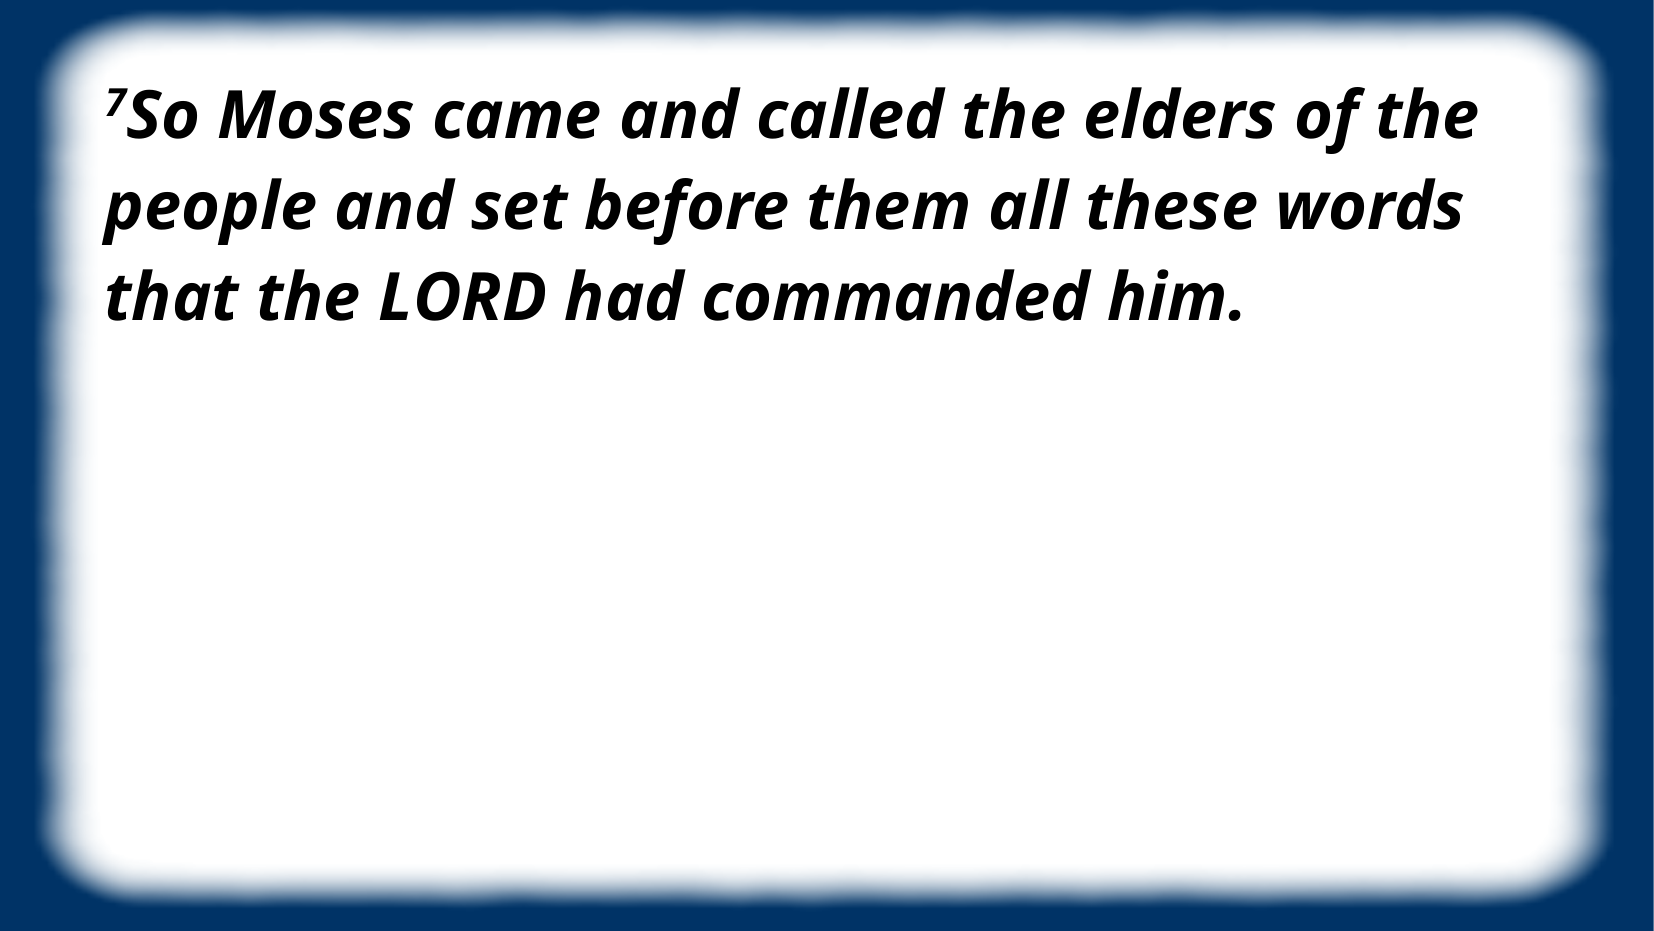

7So Moses came and called the elders of the people and set before them all these words that the LORD had commanded him.